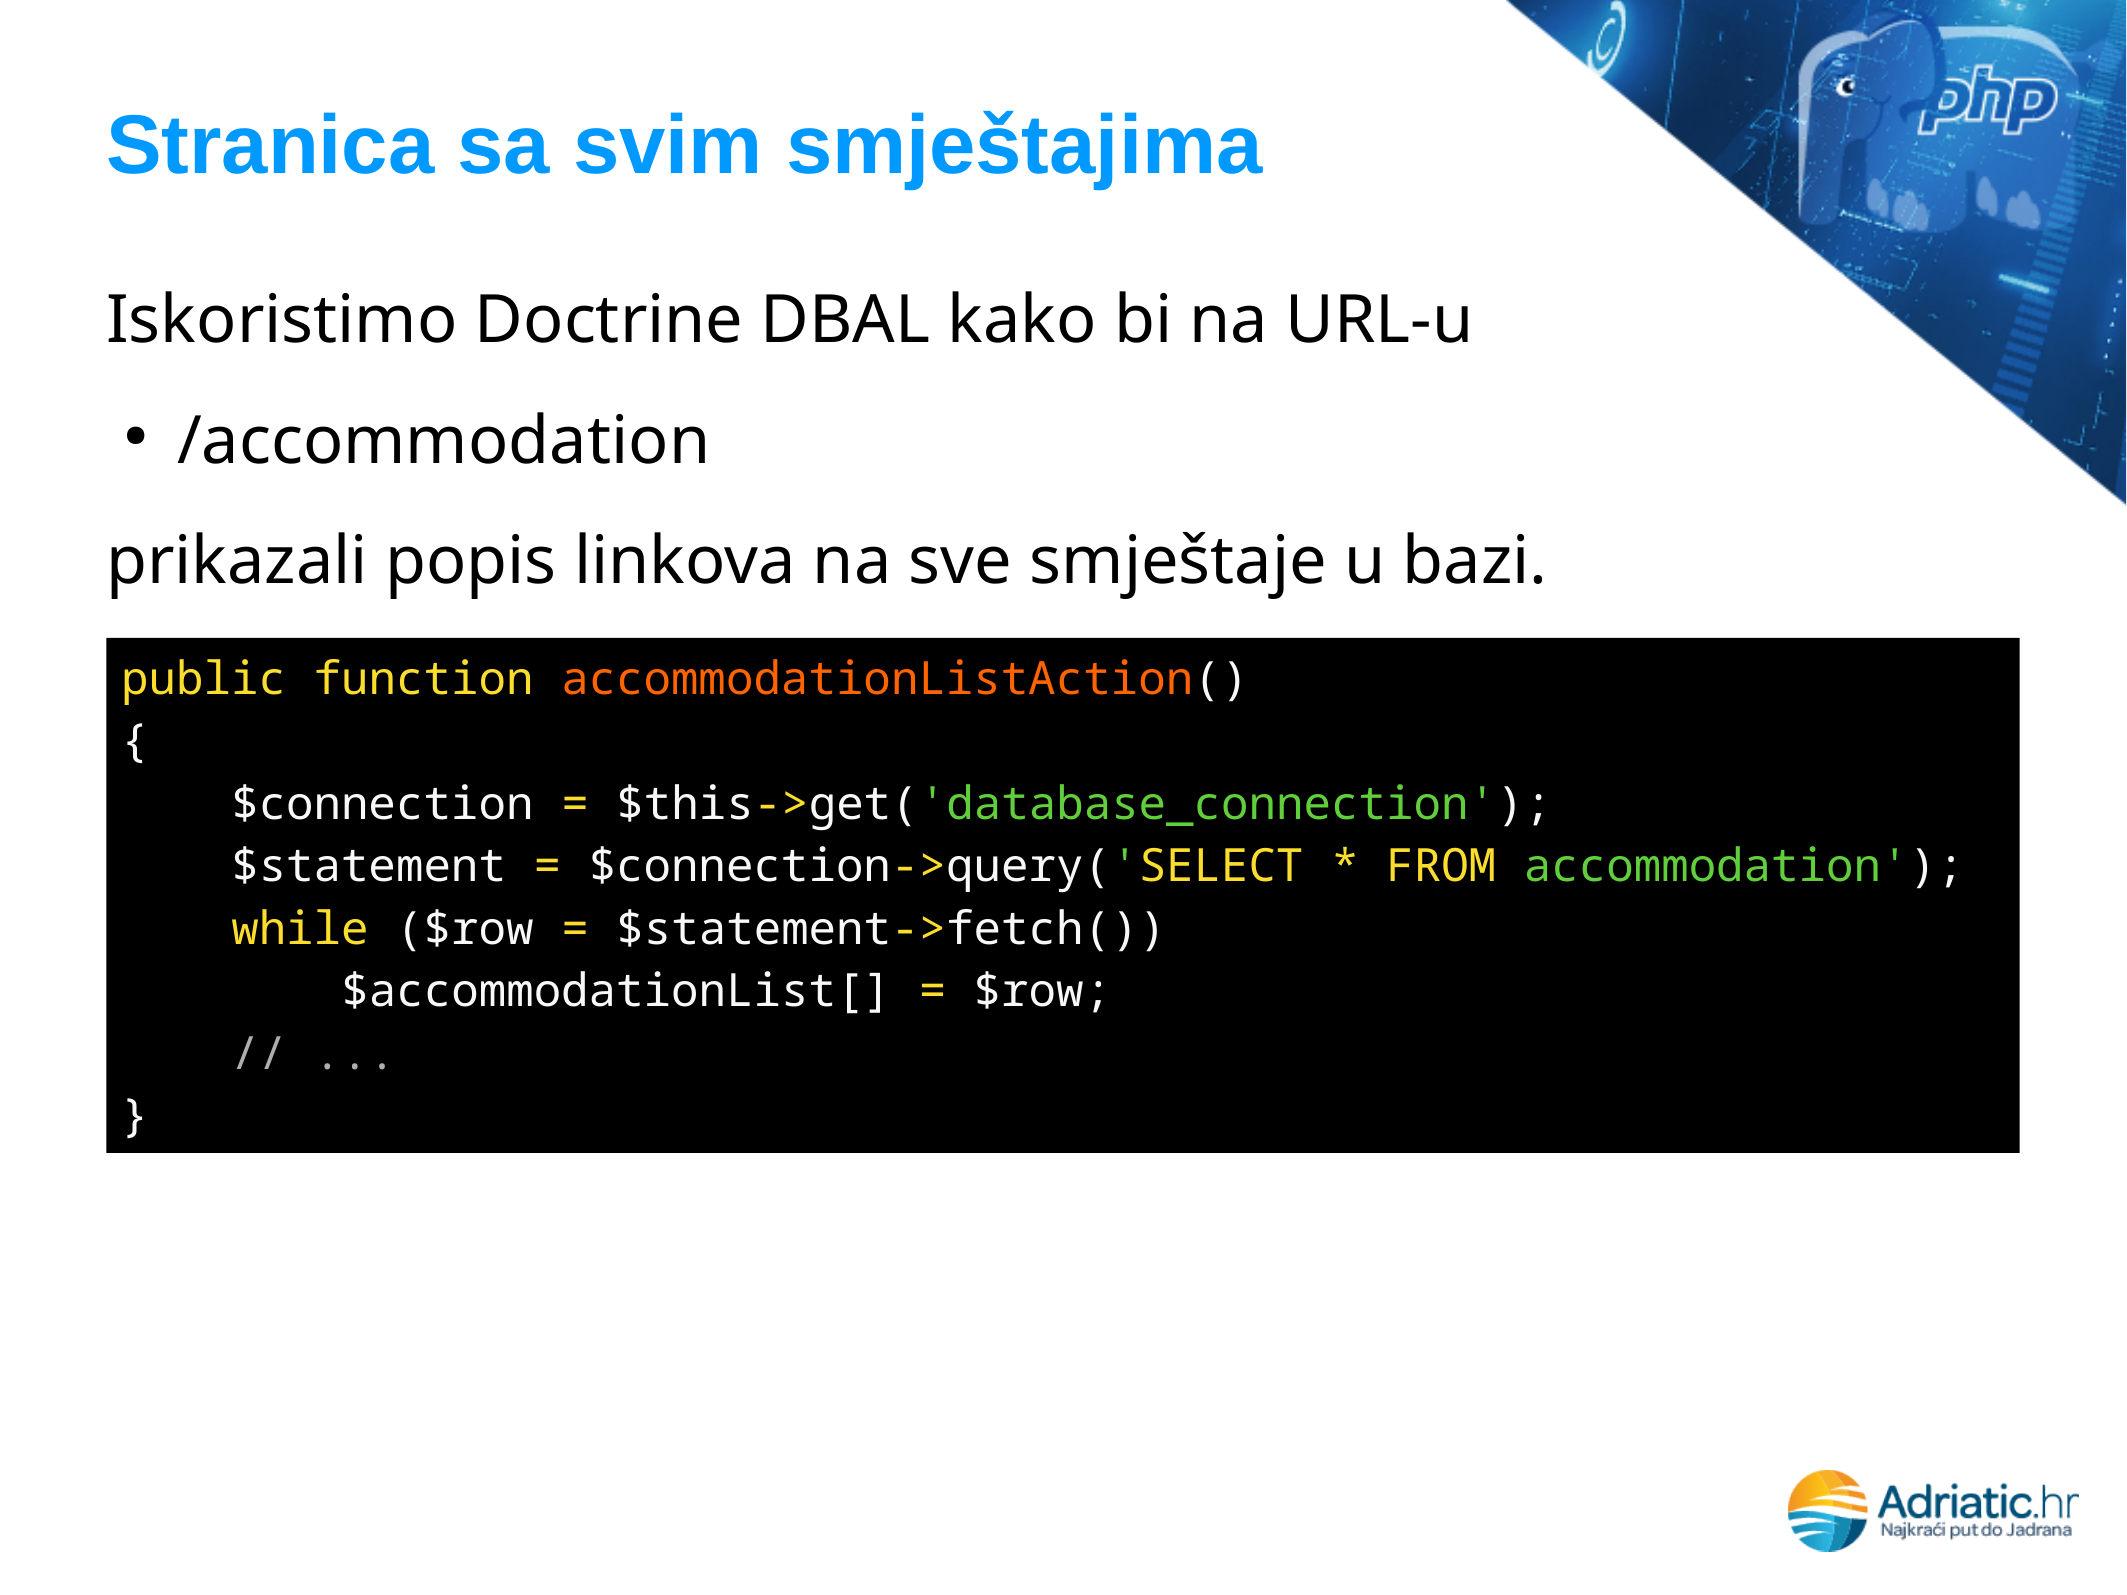

# Stranica sa svim smještajima
Iskoristimo Doctrine DBAL kako bi na URL-u
/accommodation
prikazali popis linkova na sve smještaje u bazi.
public function accommodationListAction()
{
 $connection = $this->get('database_connection');
 $statement = $connection->query('SELECT * FROM accommodation');
 while ($row = $statement->fetch())
 $accommodationList[] = $row;
 // ...
}